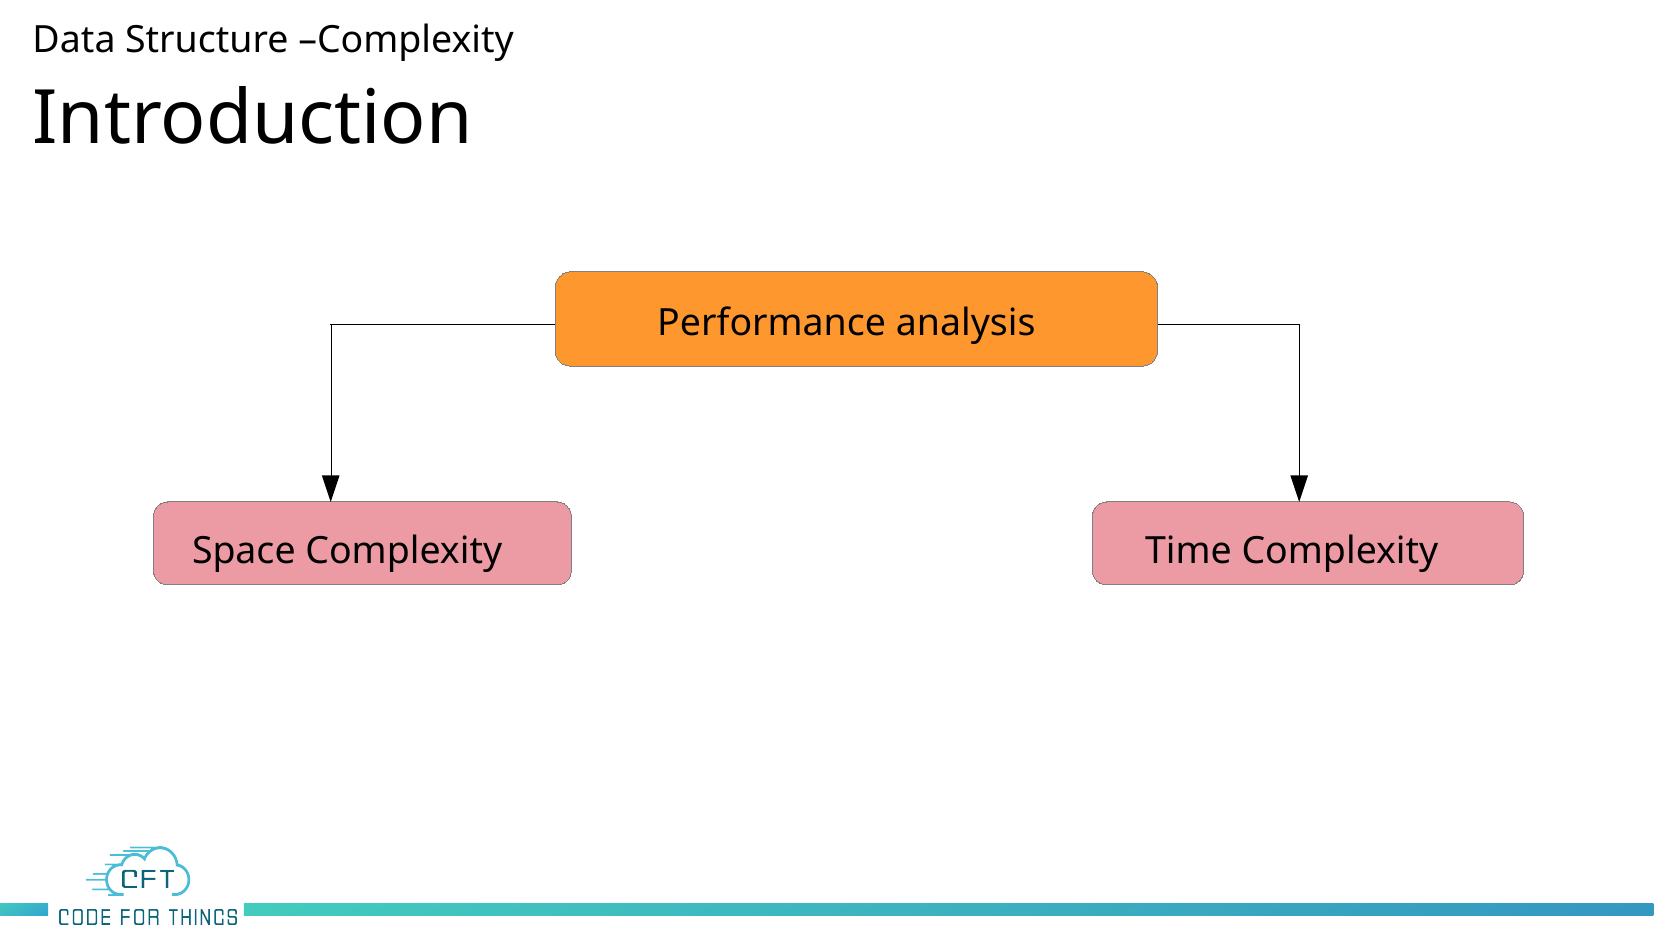

# Data Structure –Complexity Introduction
 Performance analysis
Space Complexity
Time Complexity